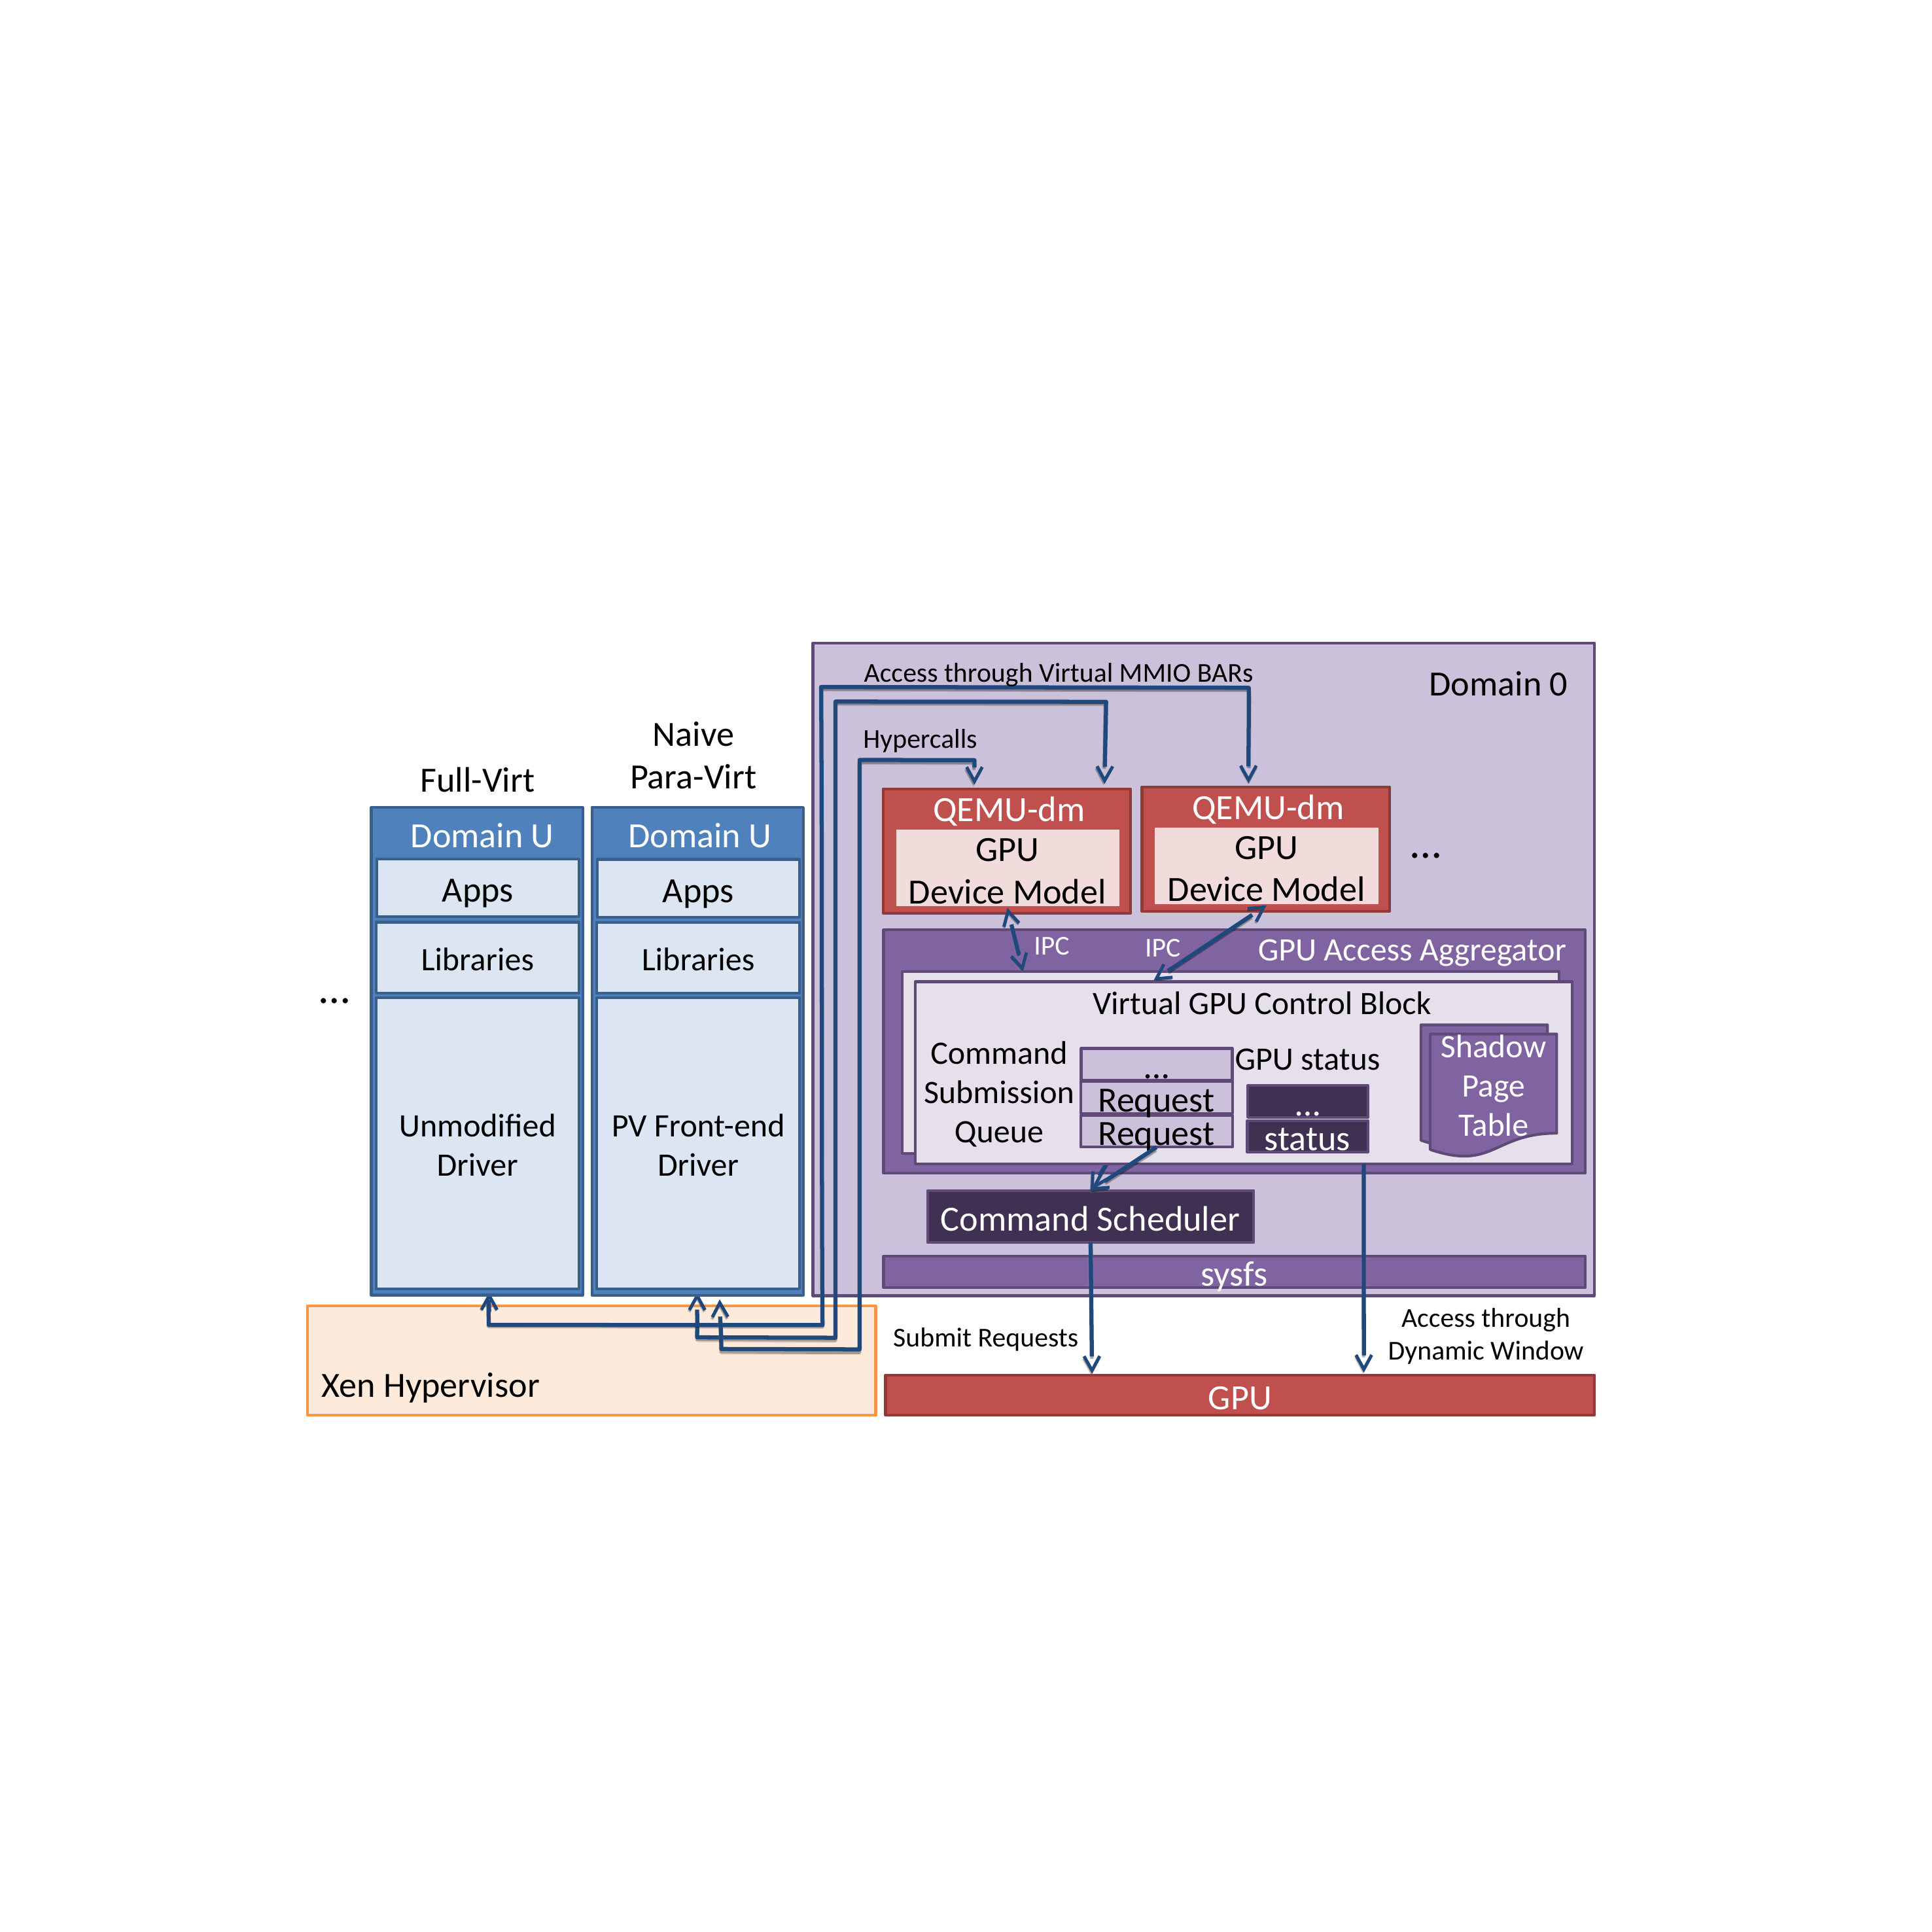

Access through Virtual MMIO BARs
Domain 0
Naive
Para-Virt
Hypercalls
Full-Virt
QEMU-dm
GPU
Device Model
QEMU-dm
GPU
Device Model
Domain U
Apps
Libraries
Unmodified
Driver
Domain U
Apps
Libraries
PV Front-end
Driver
…
IPC
GPU Access Aggregator
IPC
…
Virtual GPU Control Block
Command
Submission
Queue
GPU status
…
Request
Request
…
status
Shadow
Page
Table
Command Scheduler
sysfs
Access through
Dynamic Window
Submit Requests
Xen Hypervisor
GPU